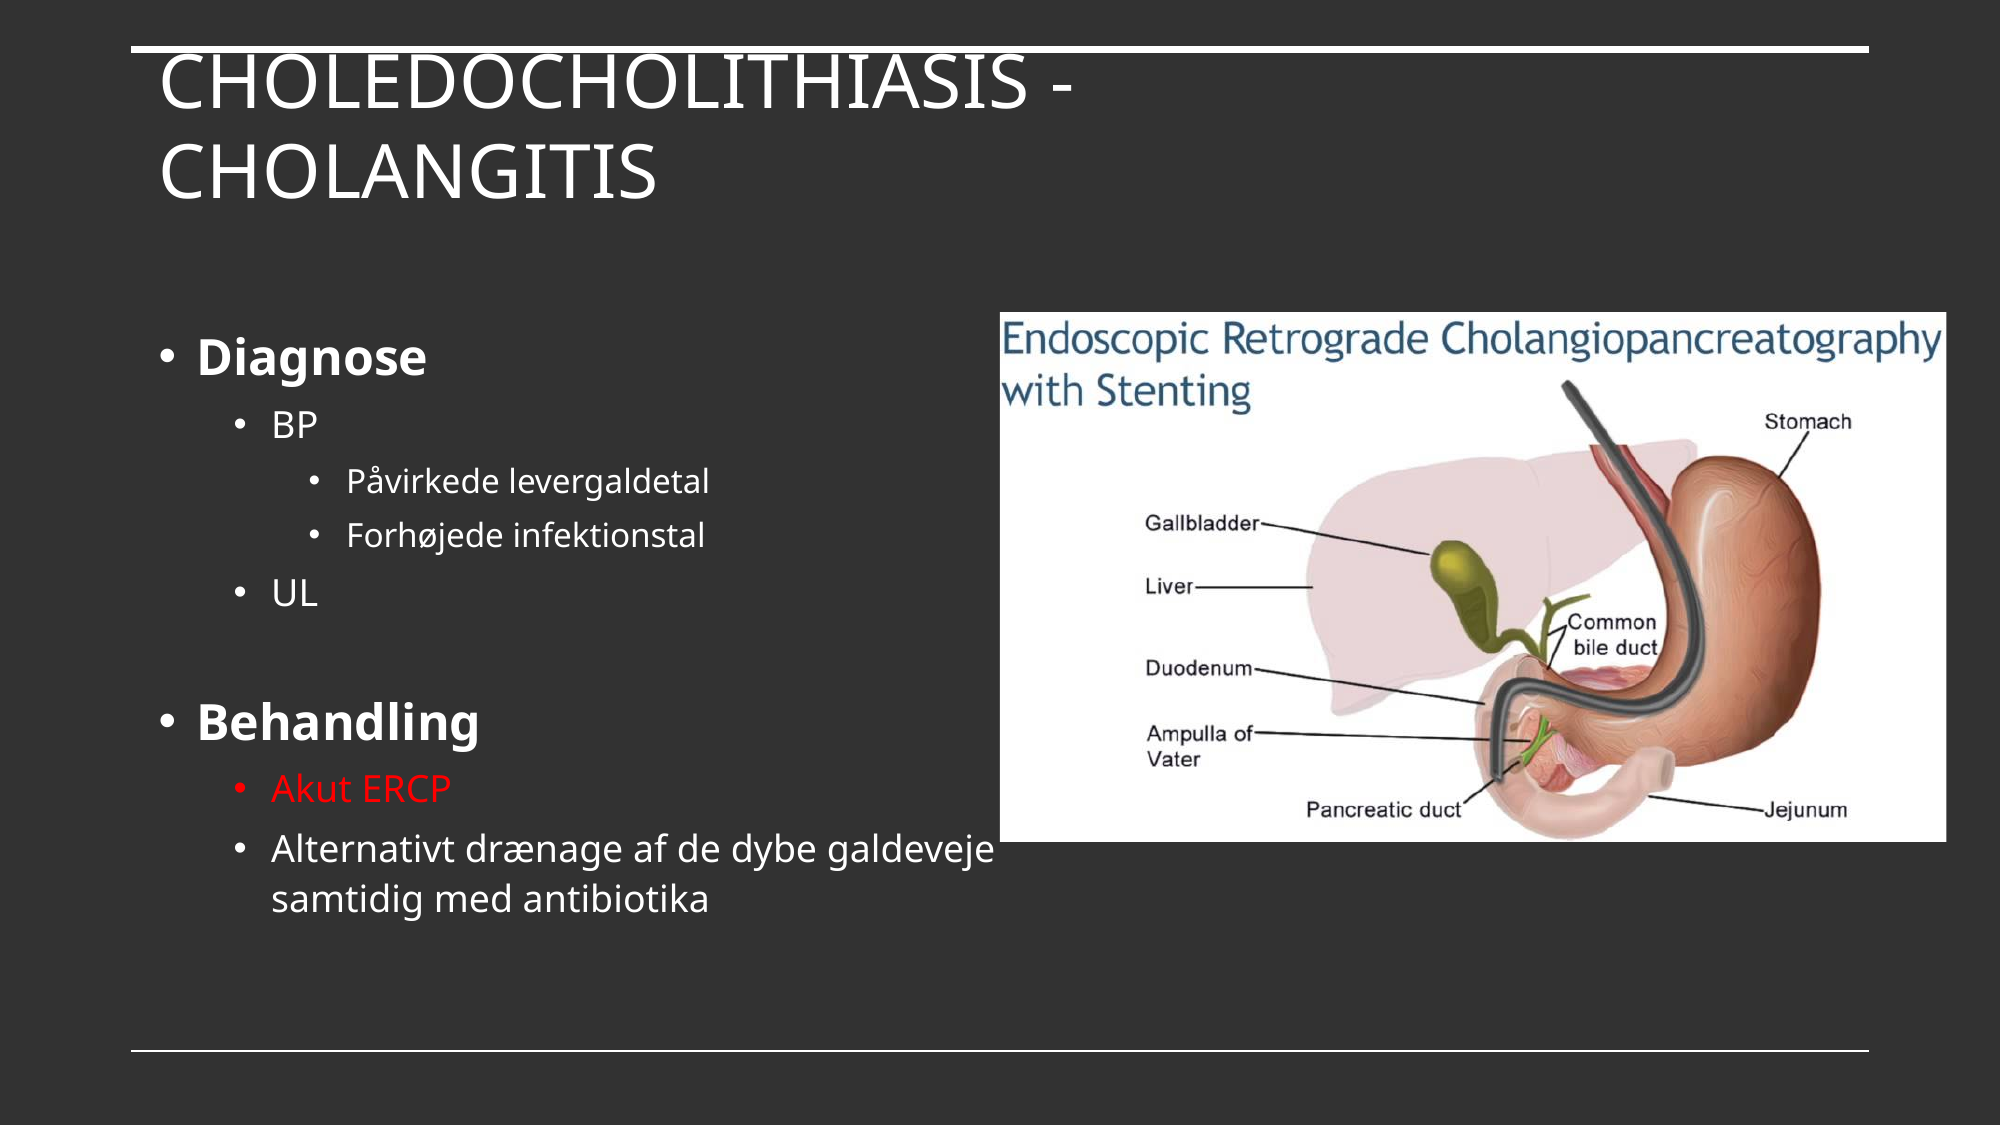

# Choledocholithiasis - cholangitis
Diagnose
BP
Påvirkede levergaldetal
Forhøjede infektionstal
UL
Behandling
Akut ERCP
Alternativt drænage af de dybe galdeveje samtidig med antibiotika